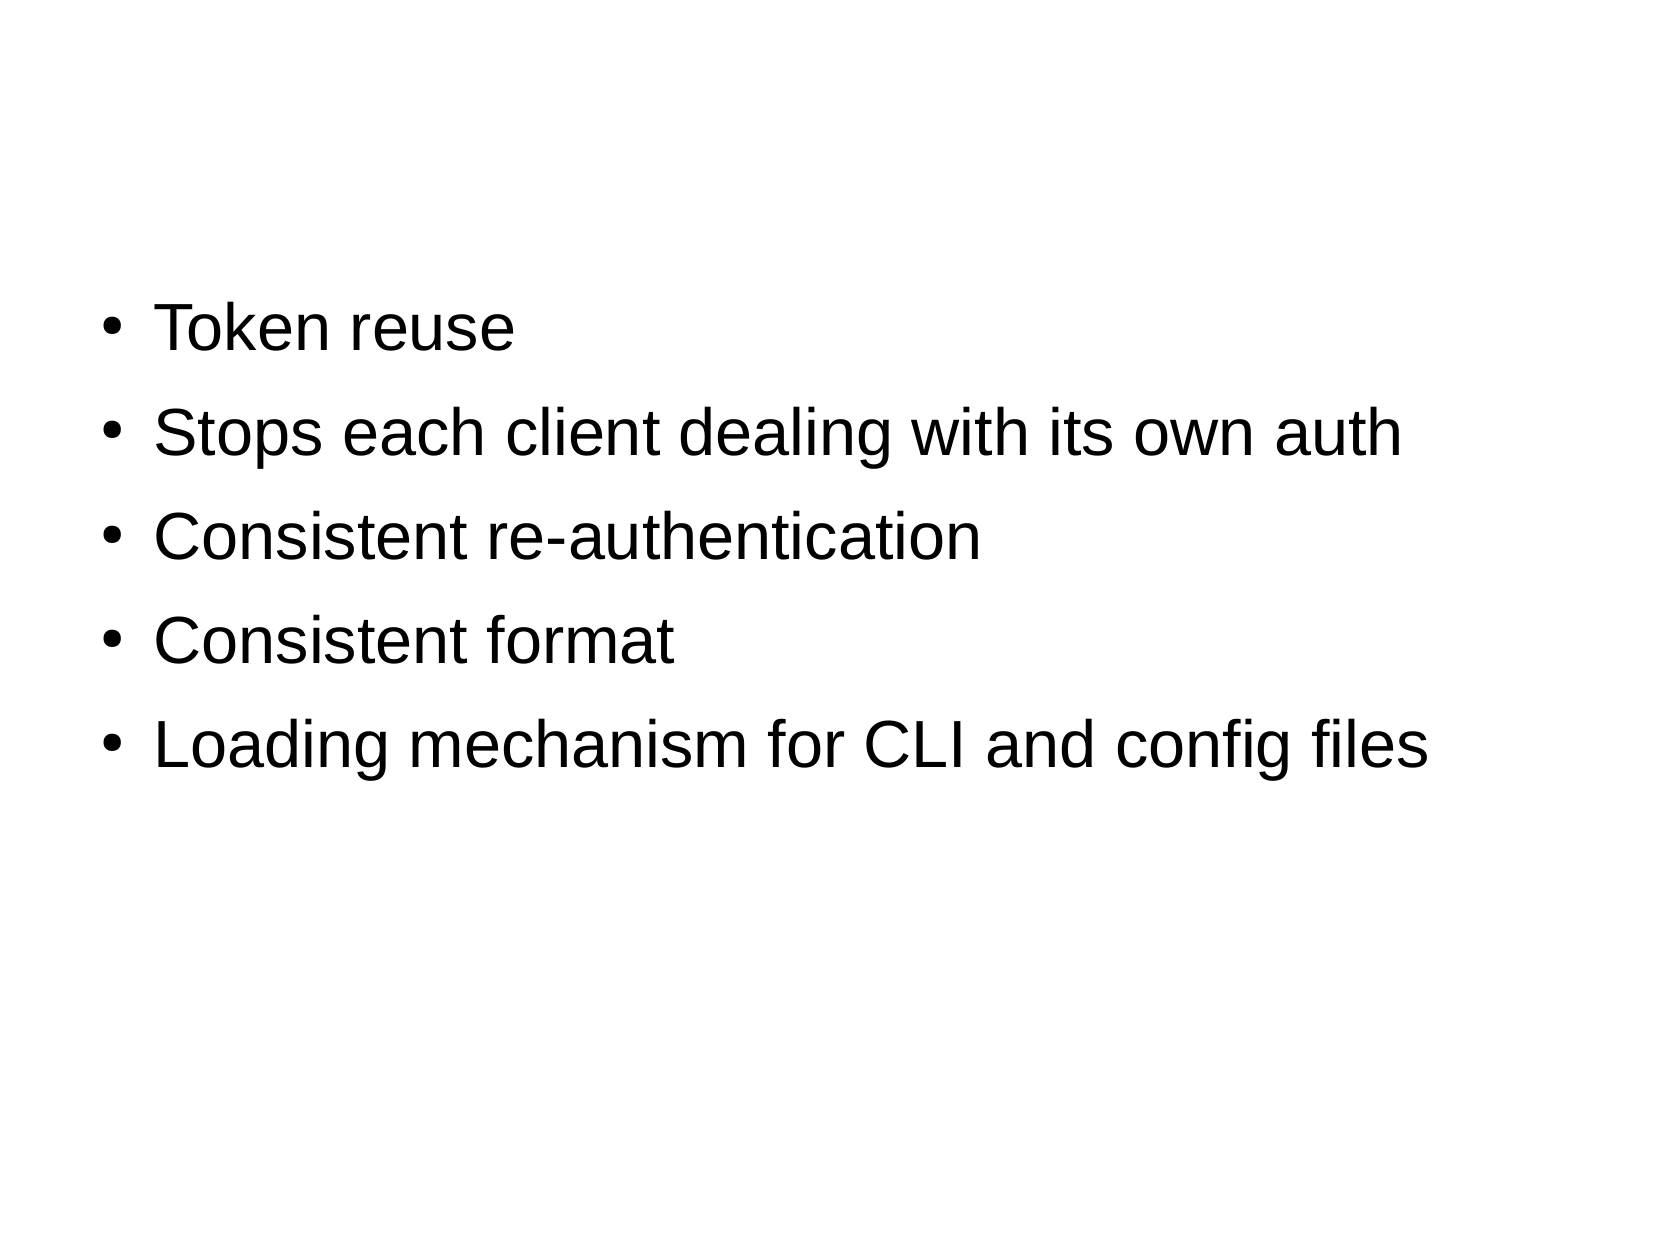

#
Token reuse
Stops each client dealing with its own auth
Consistent re-authentication
Consistent format
Loading mechanism for CLI and config files